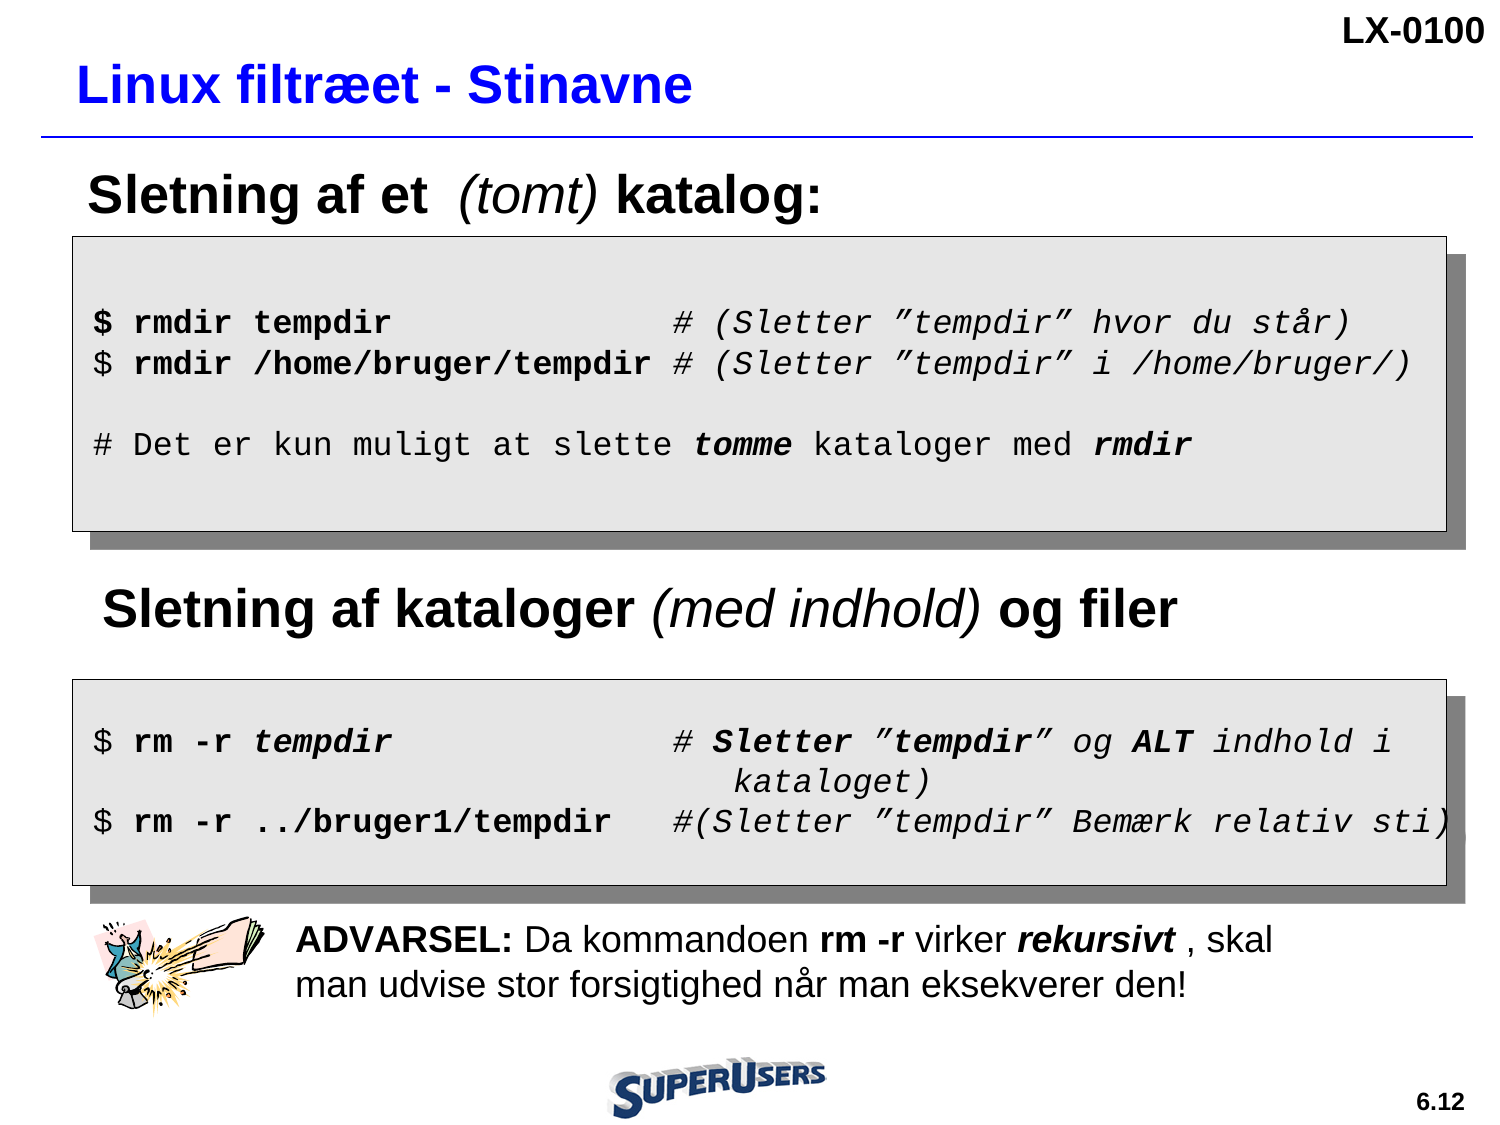

# Linux filtræet - Stinavne
 Sletning af et (tomt) katalog:
 $ rmdir tempdir		# (Sletter ”tempdir” hvor du står)
 $ rmdir /home/bruger/tempdir # (Sletter ”tempdir” i /home/bruger/)
 # Det er kun muligt at slette tomme kataloger med rmdir
Sletning af kataloger (med indhold) og filer
 $ rm -r tempdir		# Sletter ”tempdir” og ALT indhold i
				 kataloget)
 $ rm -r ../bruger1/tempdir 	#(Sletter ”tempdir” Bemærk relativ sti)
ADVARSEL: Da kommandoen rm -r virker rekursivt , skal man udvise stor forsigtighed når man eksekverer den!